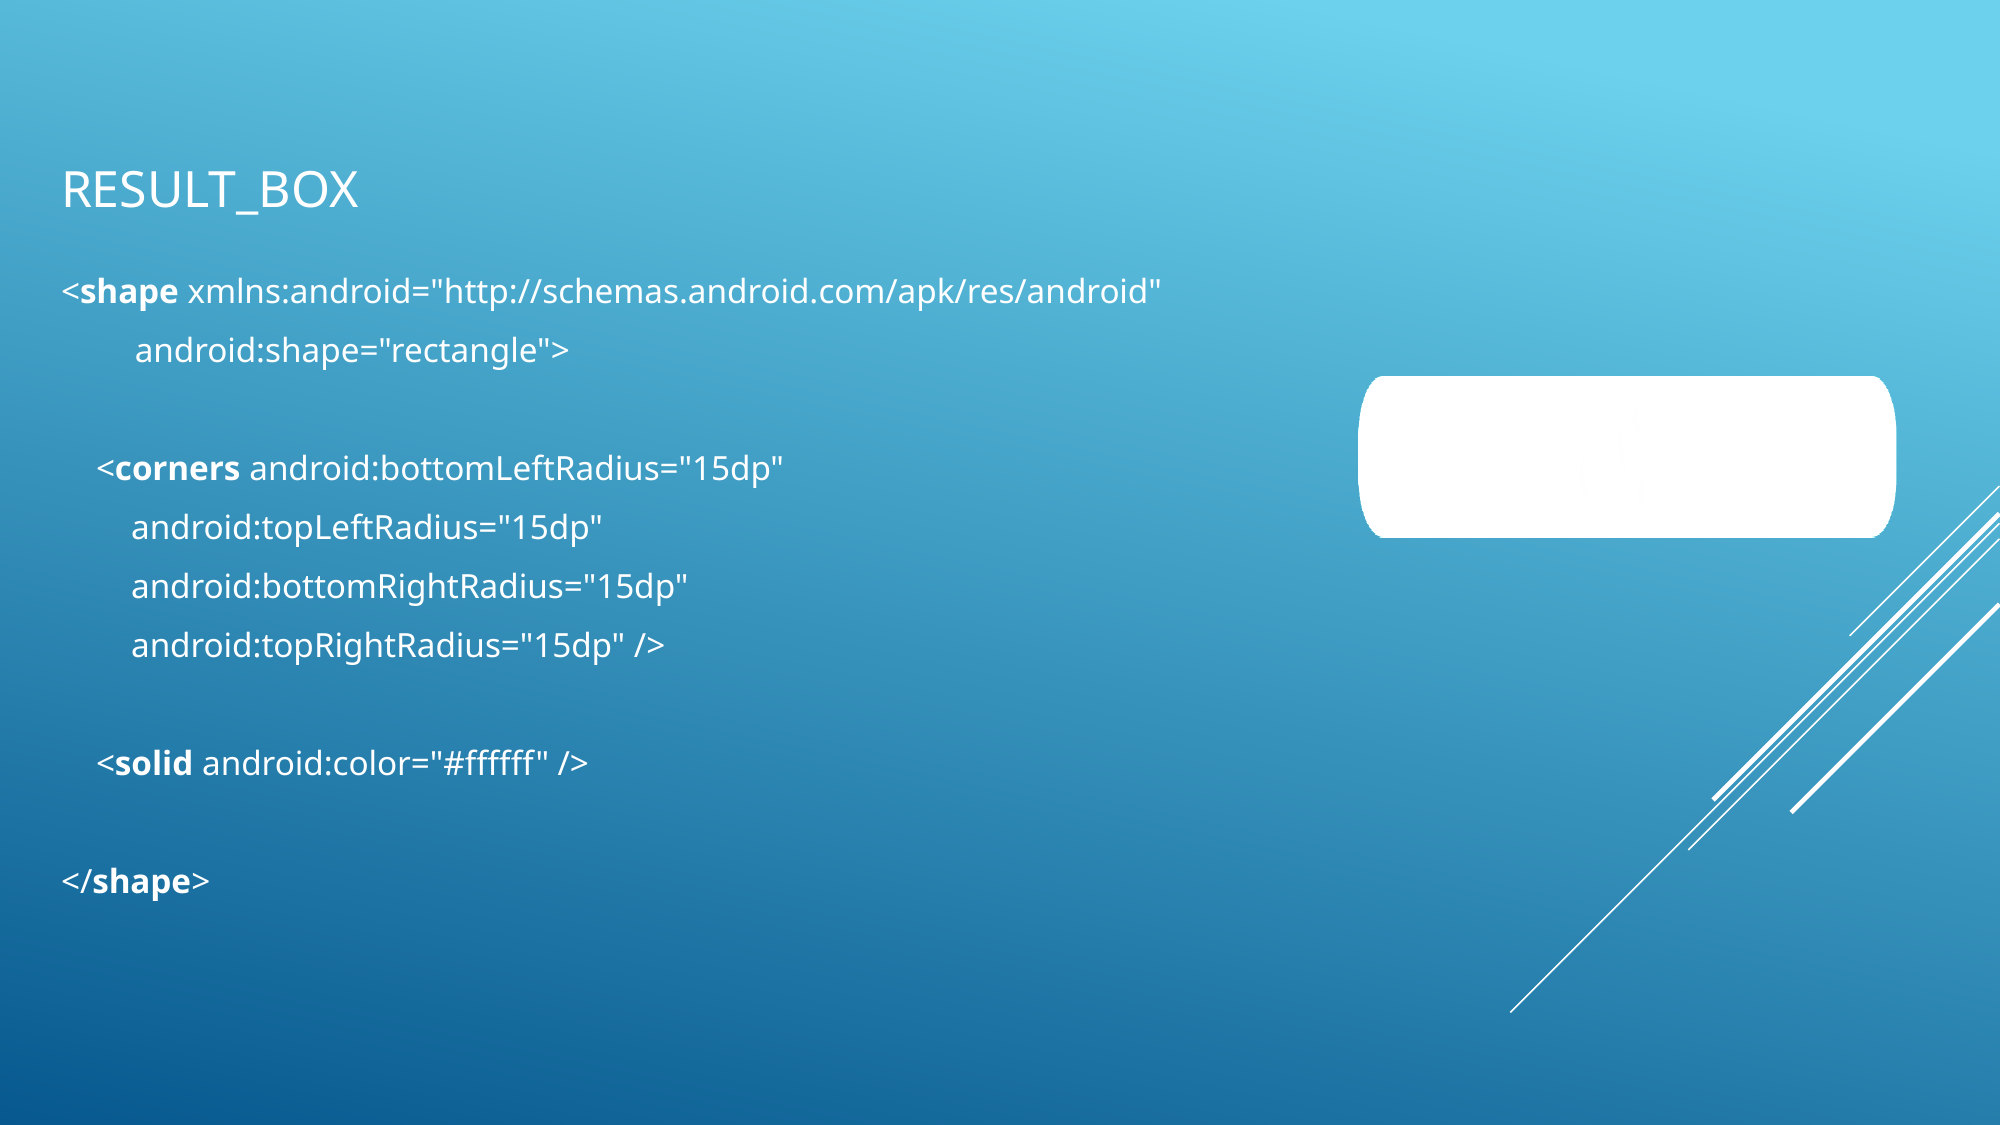

# Result_box
<shape xmlns:android="http://schemas.android.com/apk/res/android"
	android:shape="rectangle">
 <corners android:bottomLeftRadius="15dp"
 android:topLeftRadius="15dp"
 android:bottomRightRadius="15dp"
 android:topRightRadius="15dp" />
 <solid android:color="#ffffff" />
</shape>